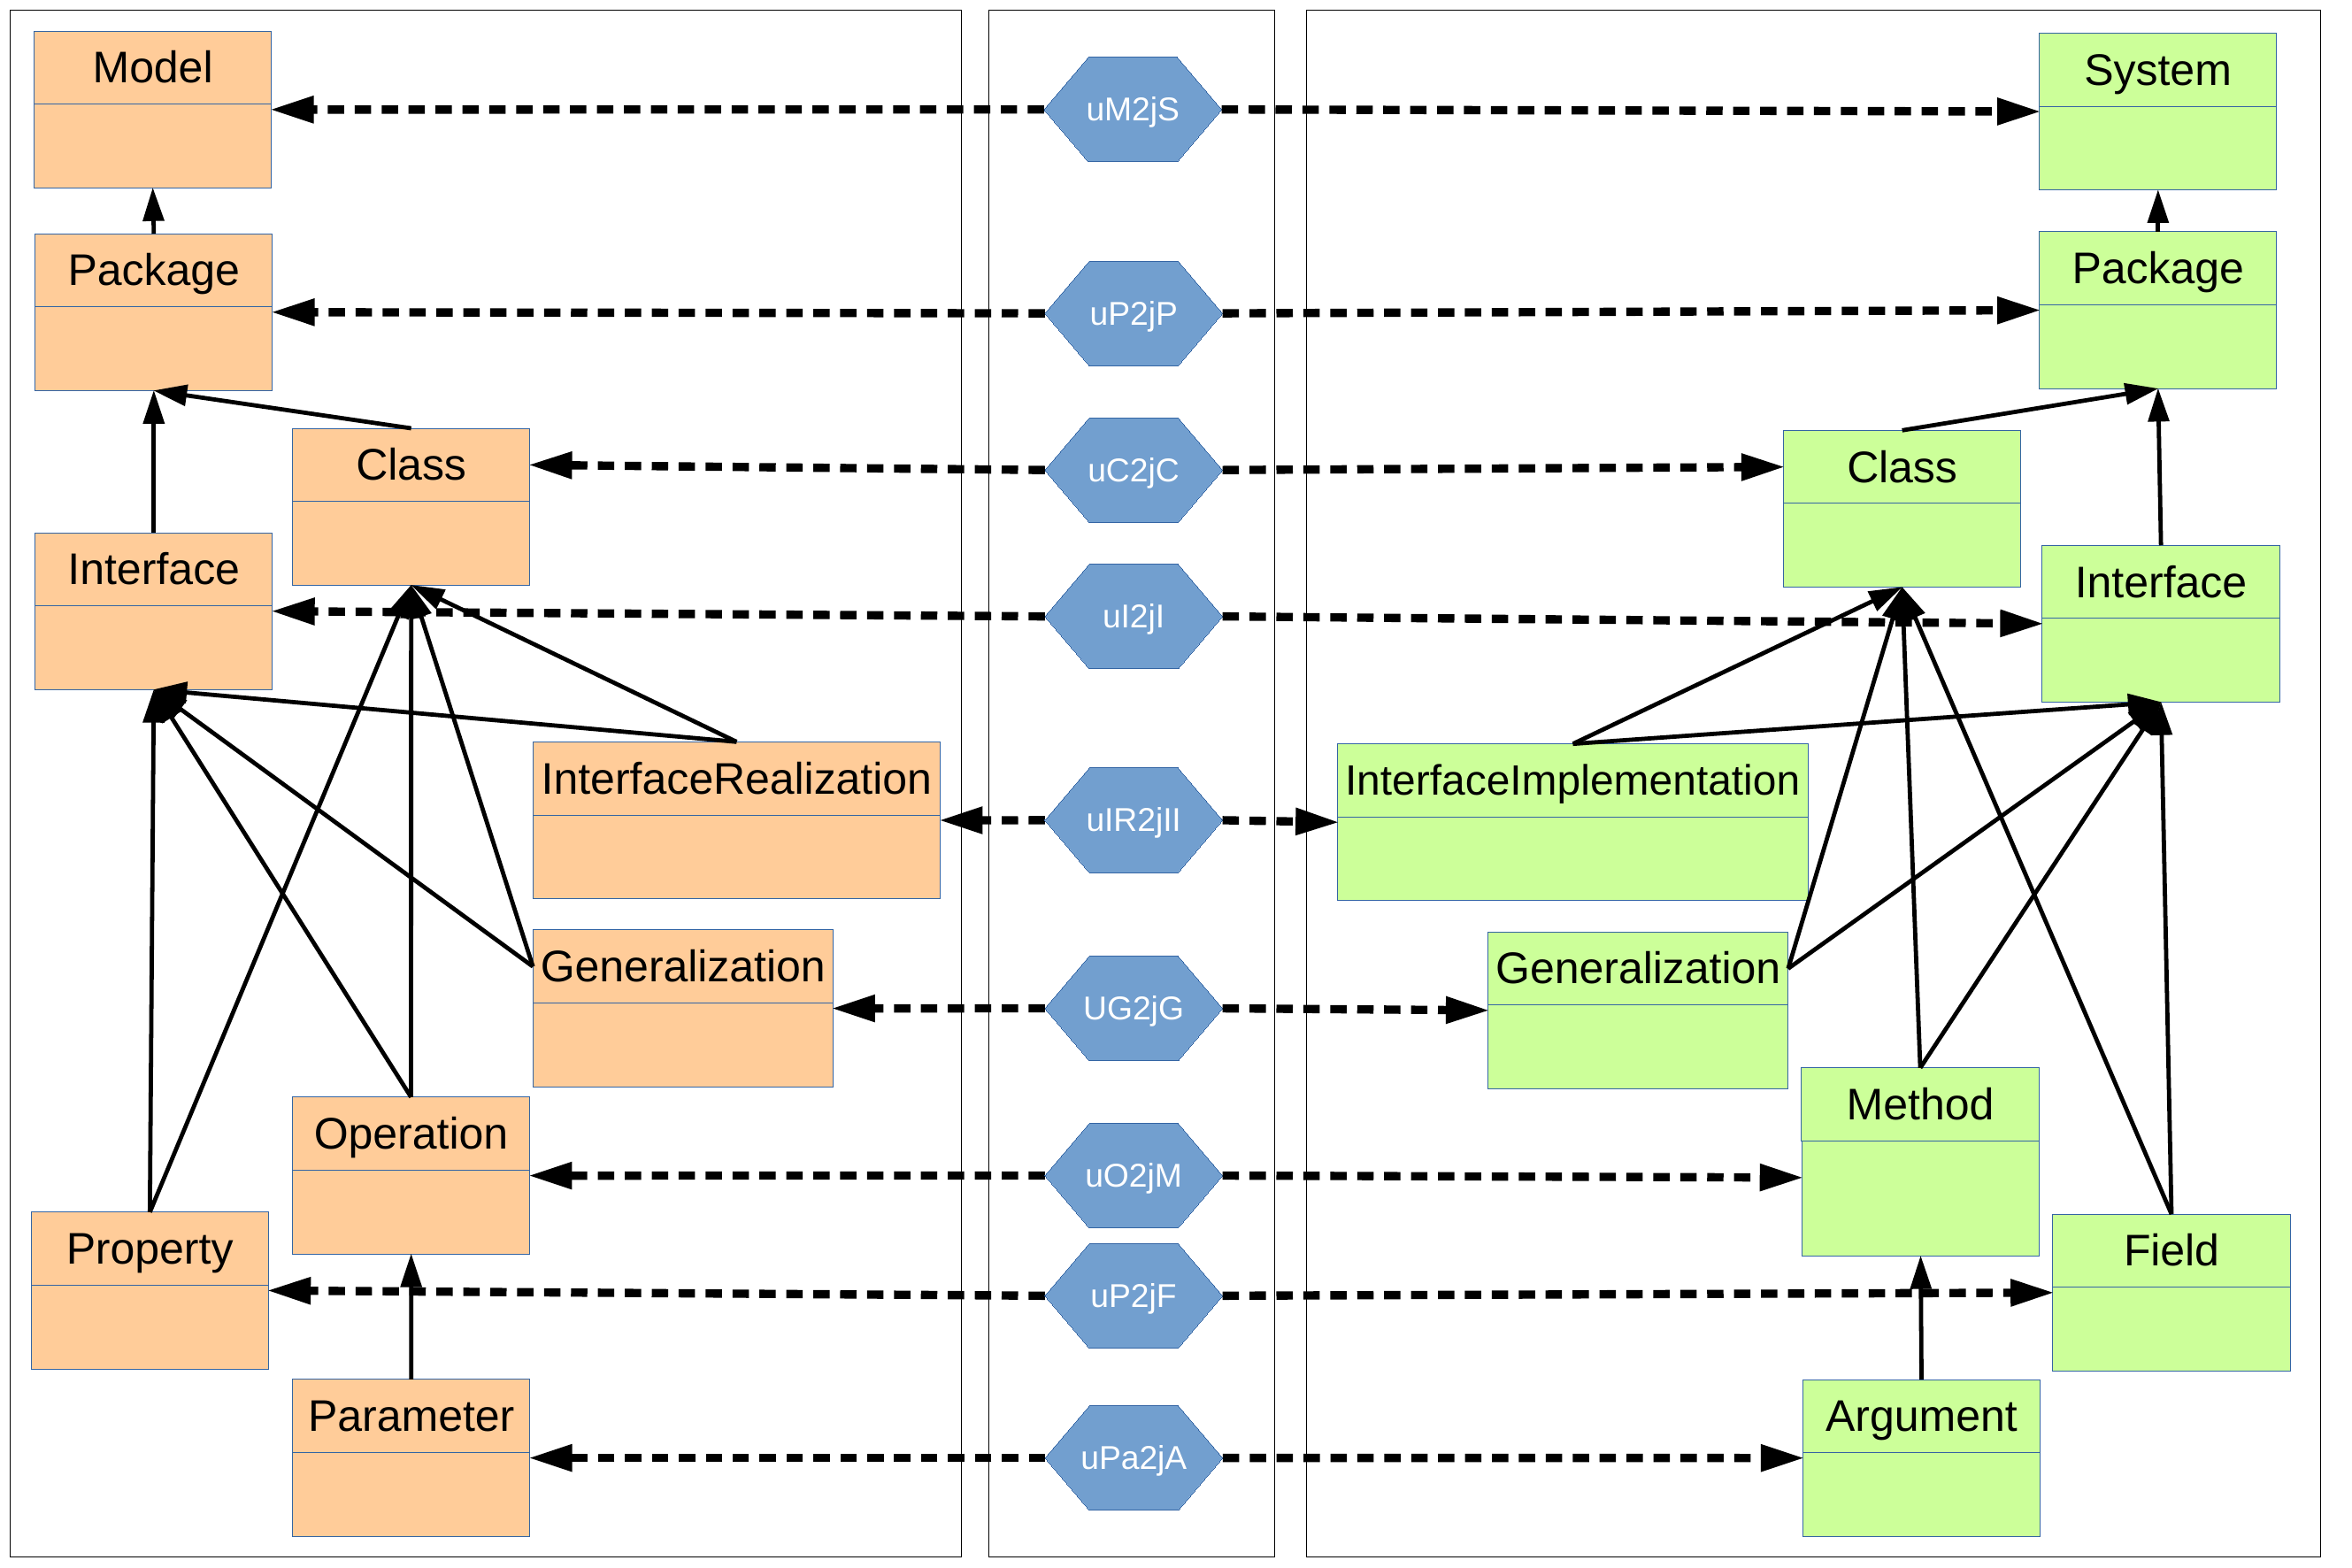

Model
System
uM2jS
Package
Package
uP2jP
uC2jC
Class
Class
Interface
Interface
uI2jI
InterfaceRealization
InterfaceImplementation
uIR2jII
Generalization
Generalization
UG2jG
Method
Operation
uO2jM
Property
Field
uP2jF
Parameter
Argument
uPa2jA